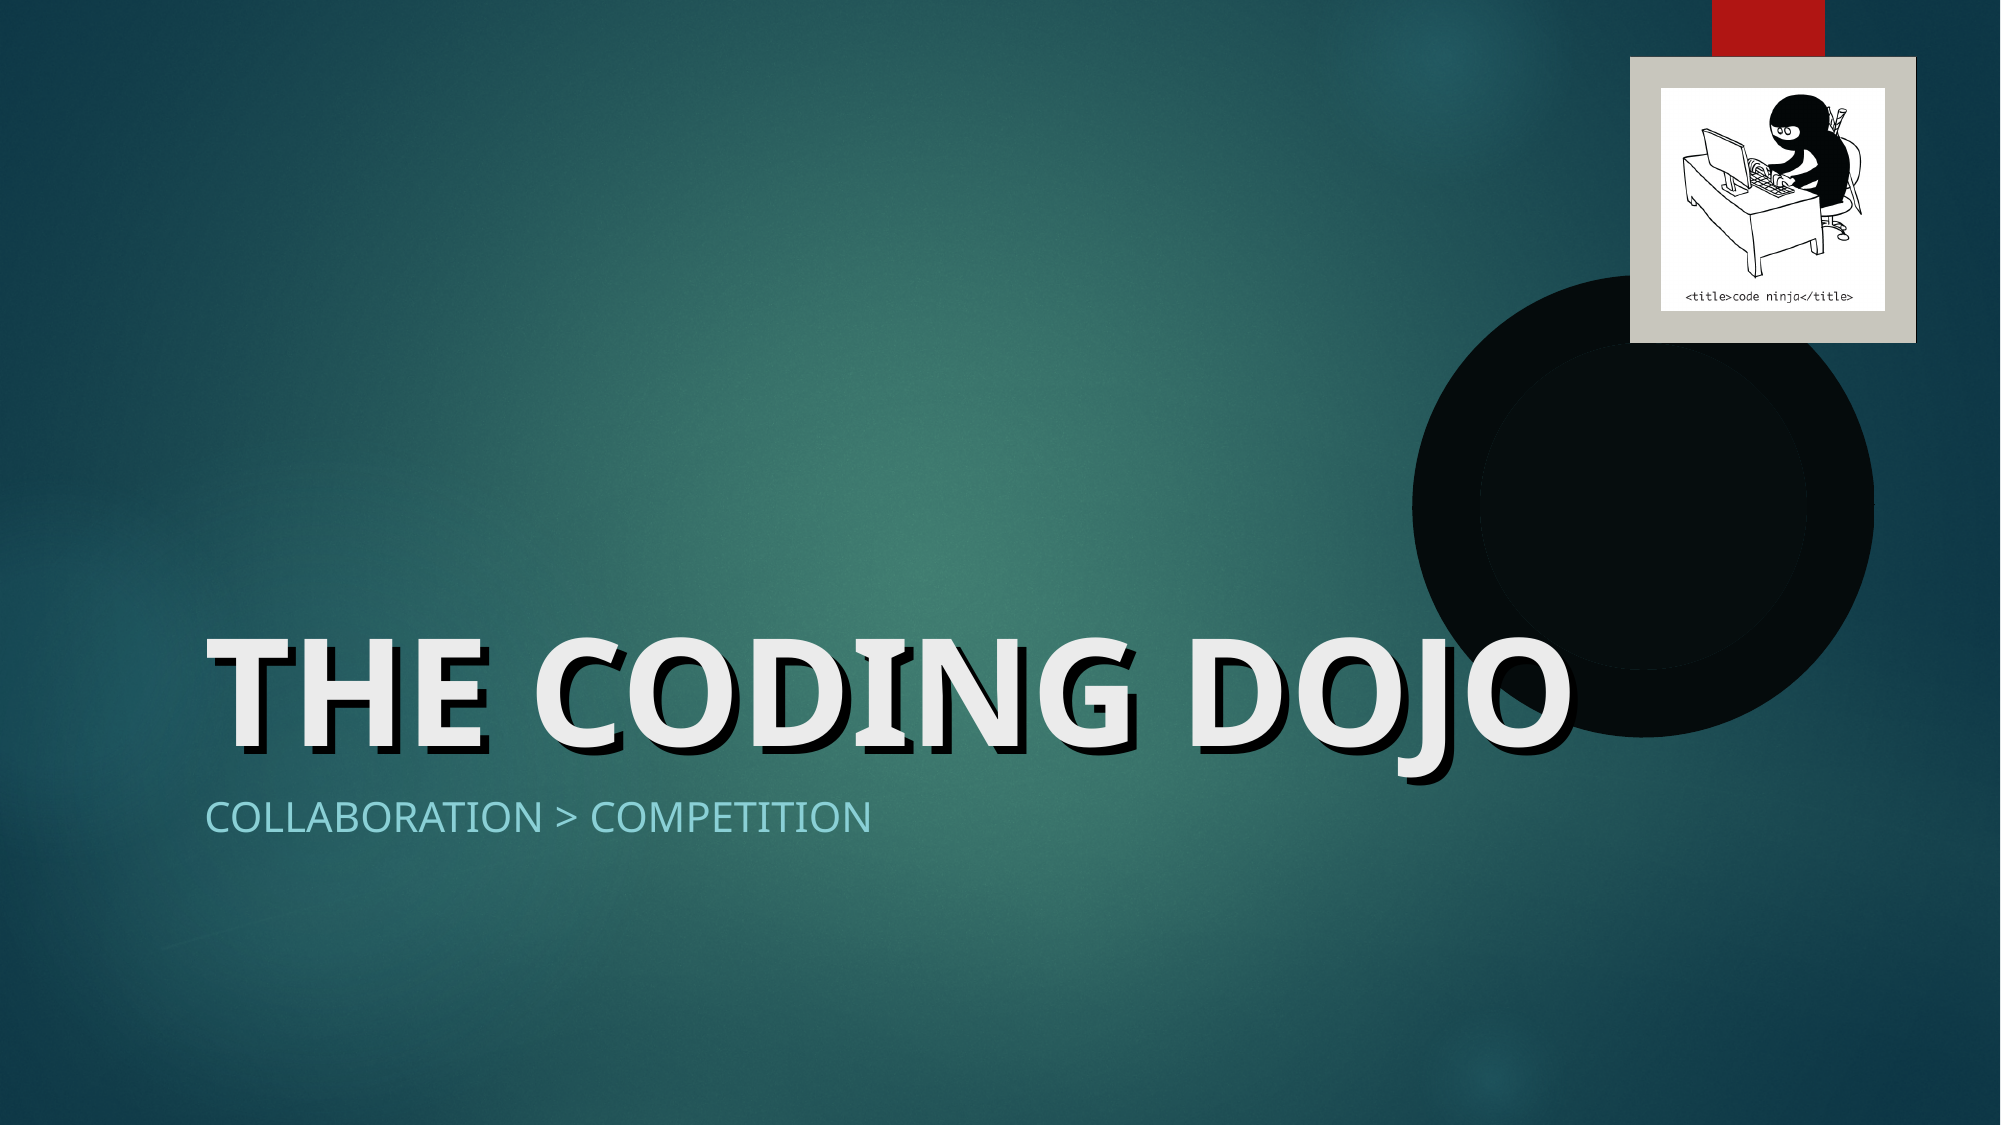

# THE CODING DOJO
Collaboration > Competition